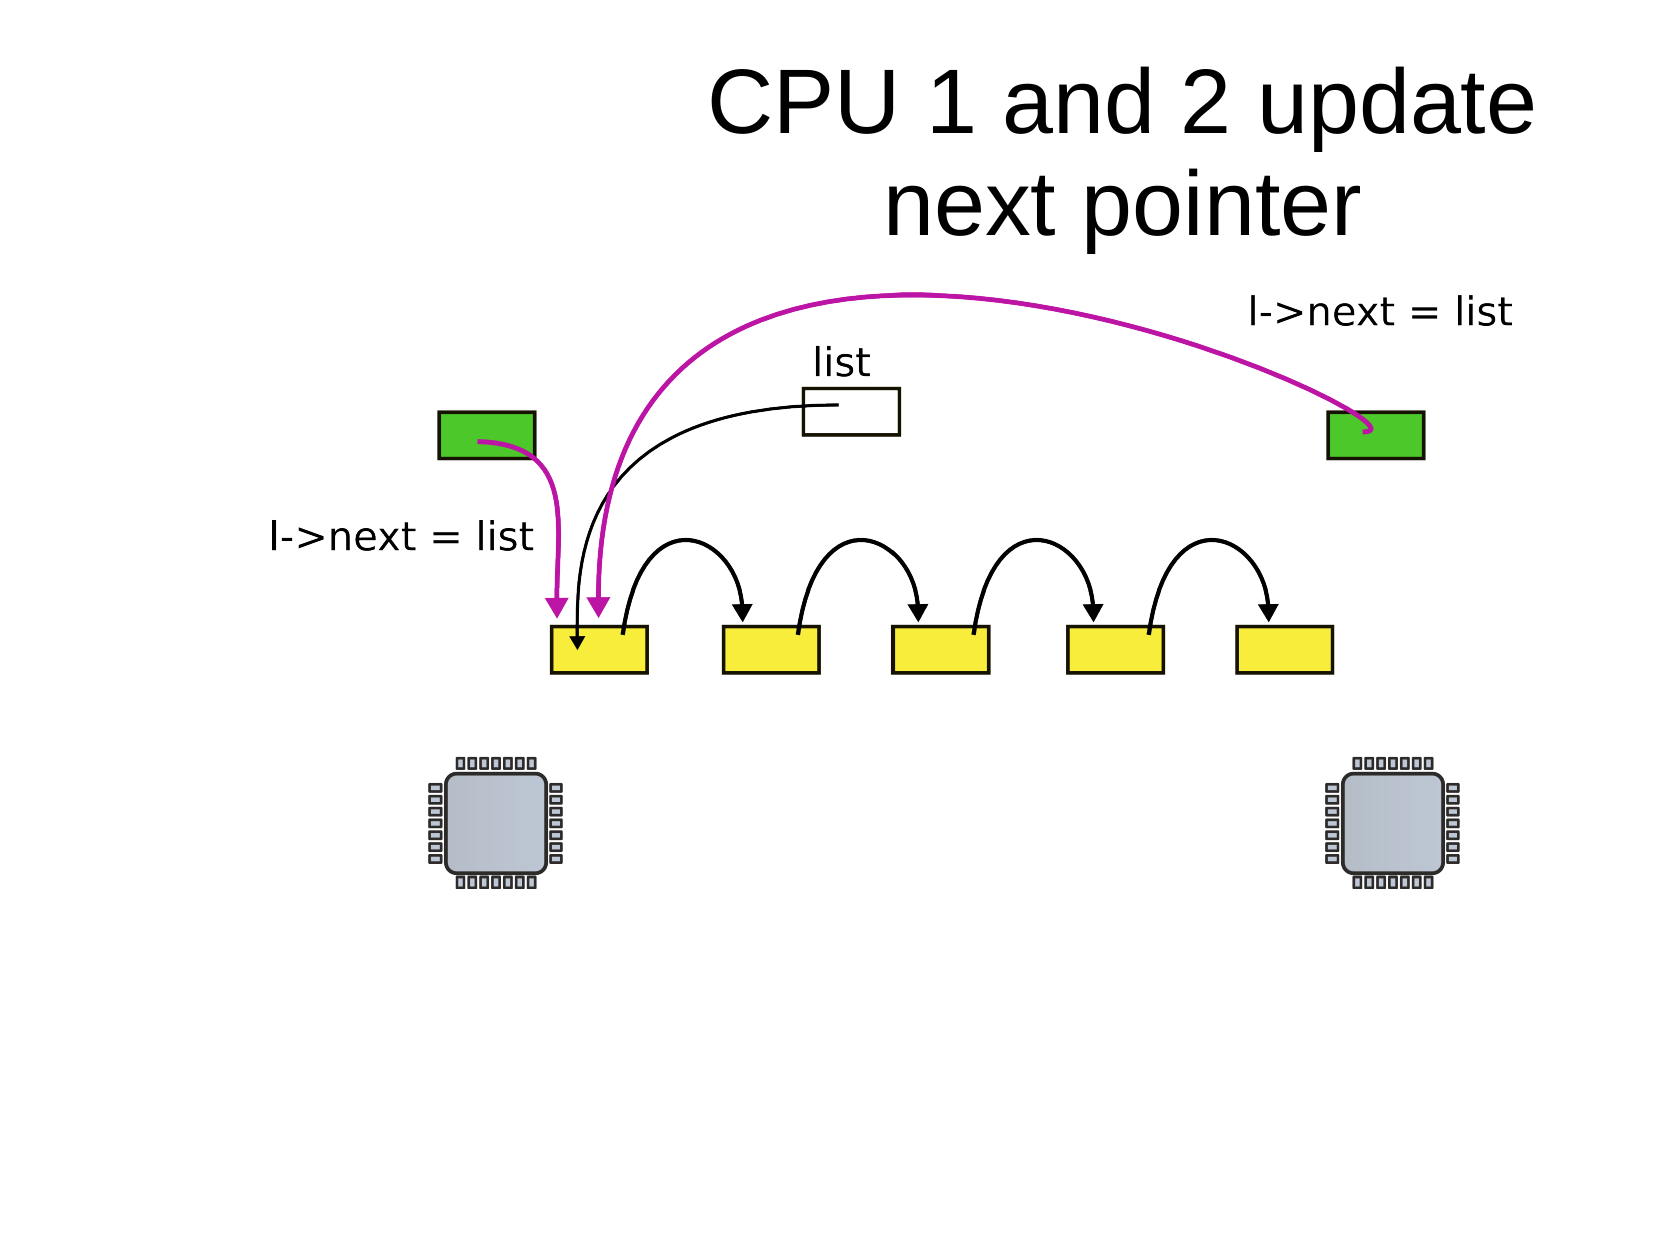

# CPU 1 and 2 update next pointer